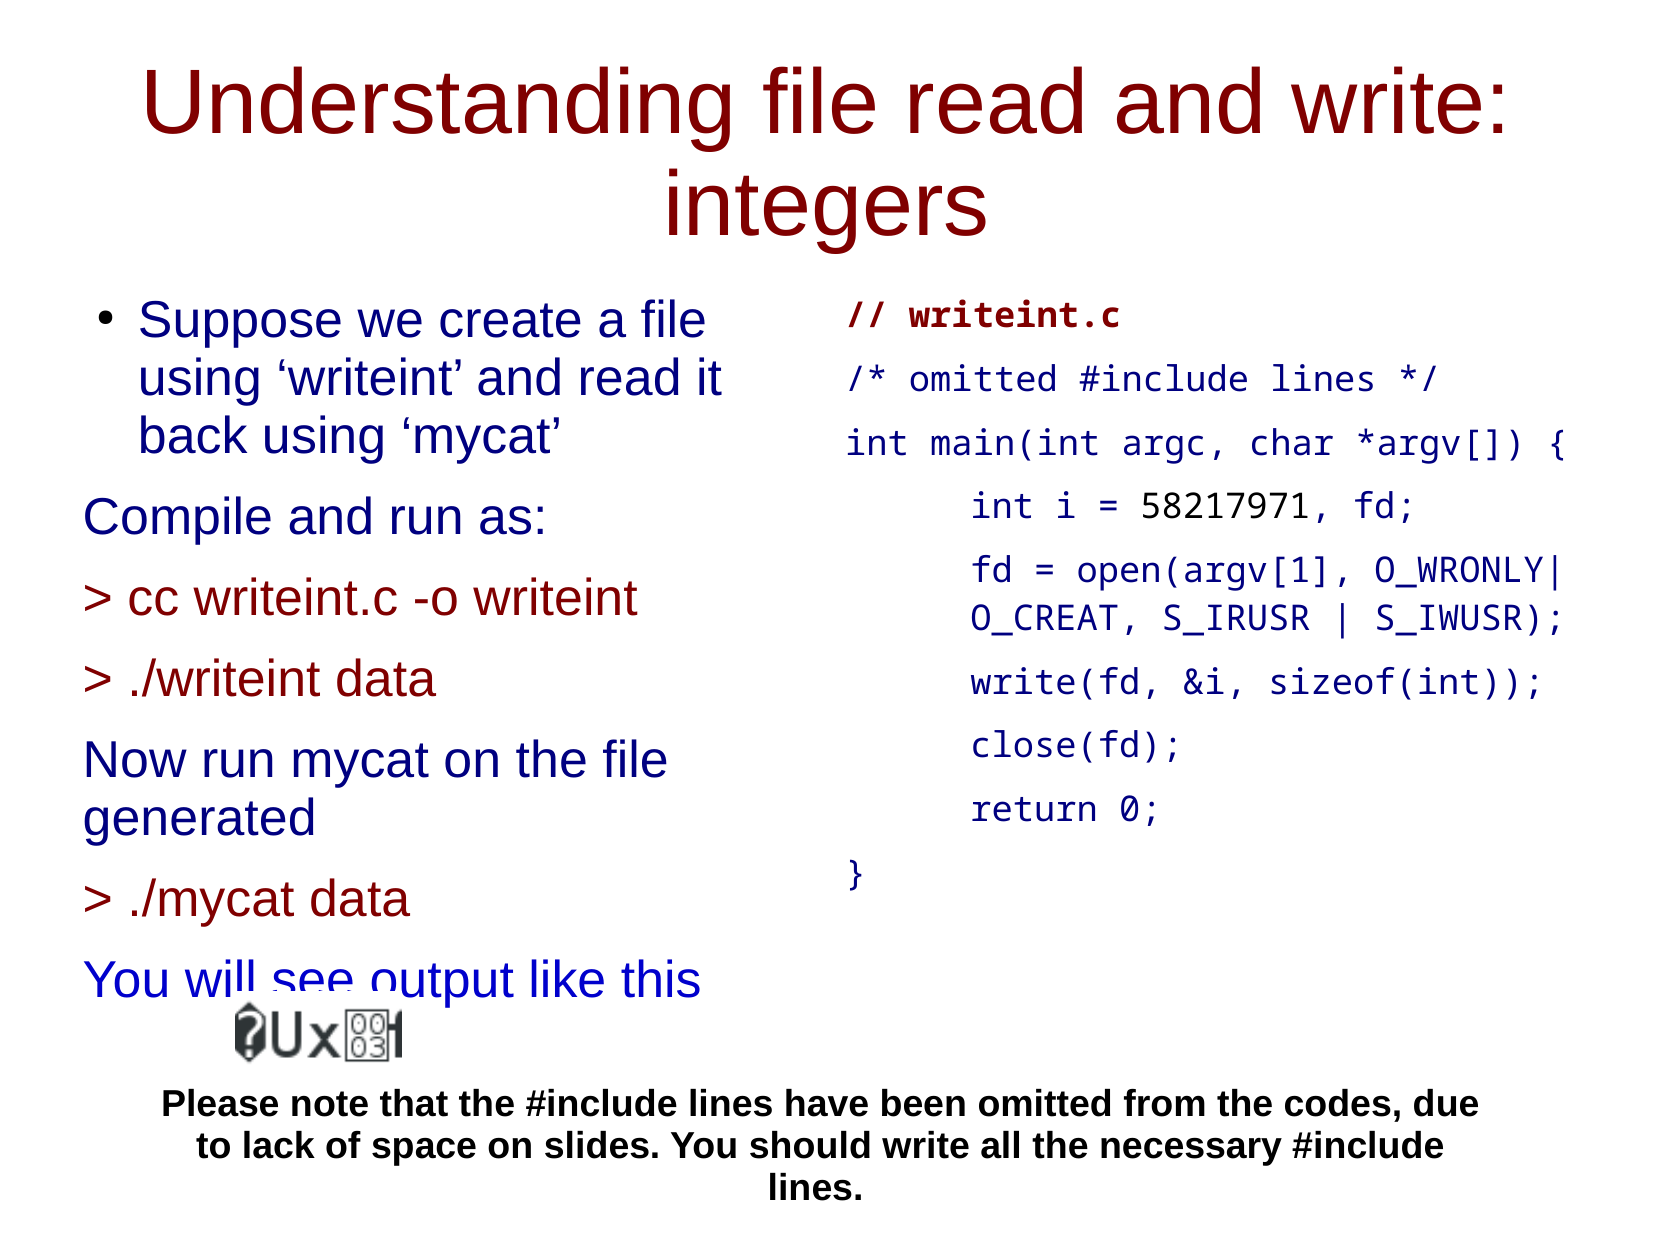

# Understanding file read and write: integers
Suppose we create a file using ‘writeint’ and read it back using ‘mycat’
Compile and run as:
> cc writeint.c -o writeint
> ./writeint data
Now run mycat on the file generated
> ./mycat data
You will see output like this
// writeint.c
/* omitted #include lines */
int main(int argc, char *argv[]) {
int i = 58217971, fd;
fd = open(argv[1], O_WRONLY| O_CREAT, S_IRUSR | S_IWUSR);
write(fd, &i, sizeof(int));
close(fd);
return 0;
}
Please note that the #include lines have been omitted from the codes, due to lack of space on slides. You should write all the necessary #include lines.